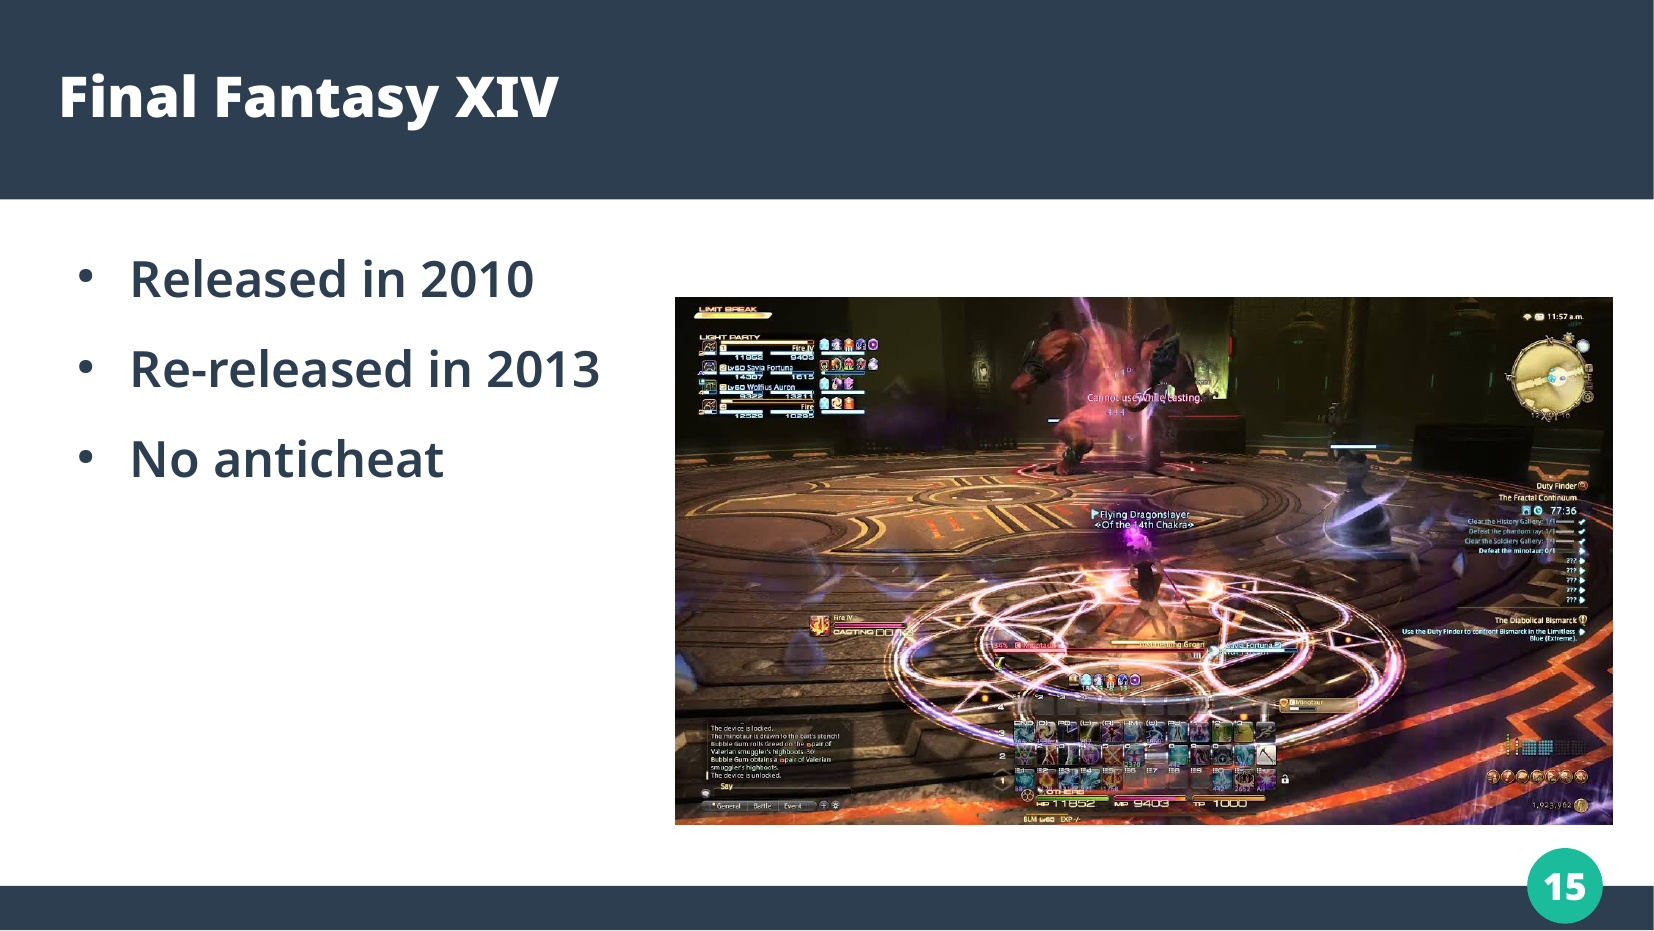

# Final Fantasy XIV
Released in 2010
Re-released in 2013
No anticheat